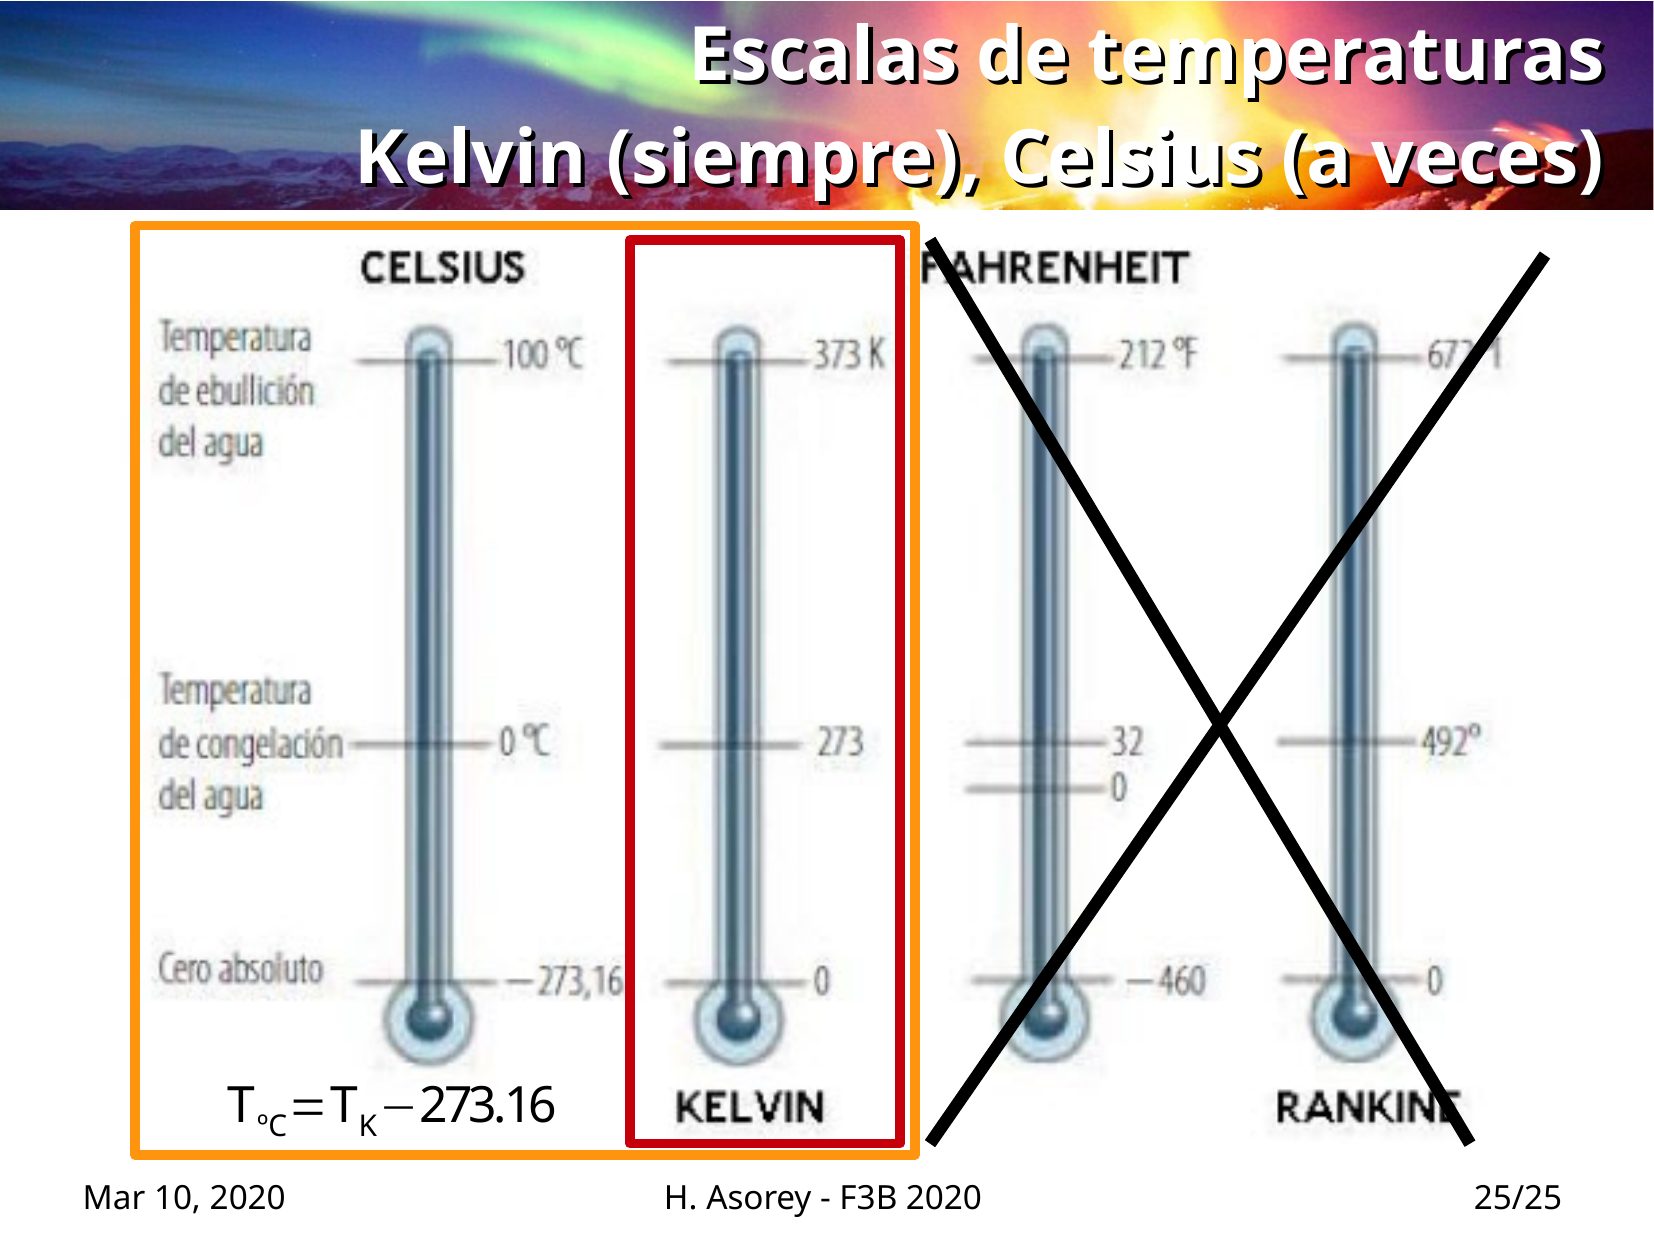

# Escalas de temperaturas Kelvin (siempre), Celsius (a veces)
Mar 10, 2020
H. Asorey - F3B 2020
25